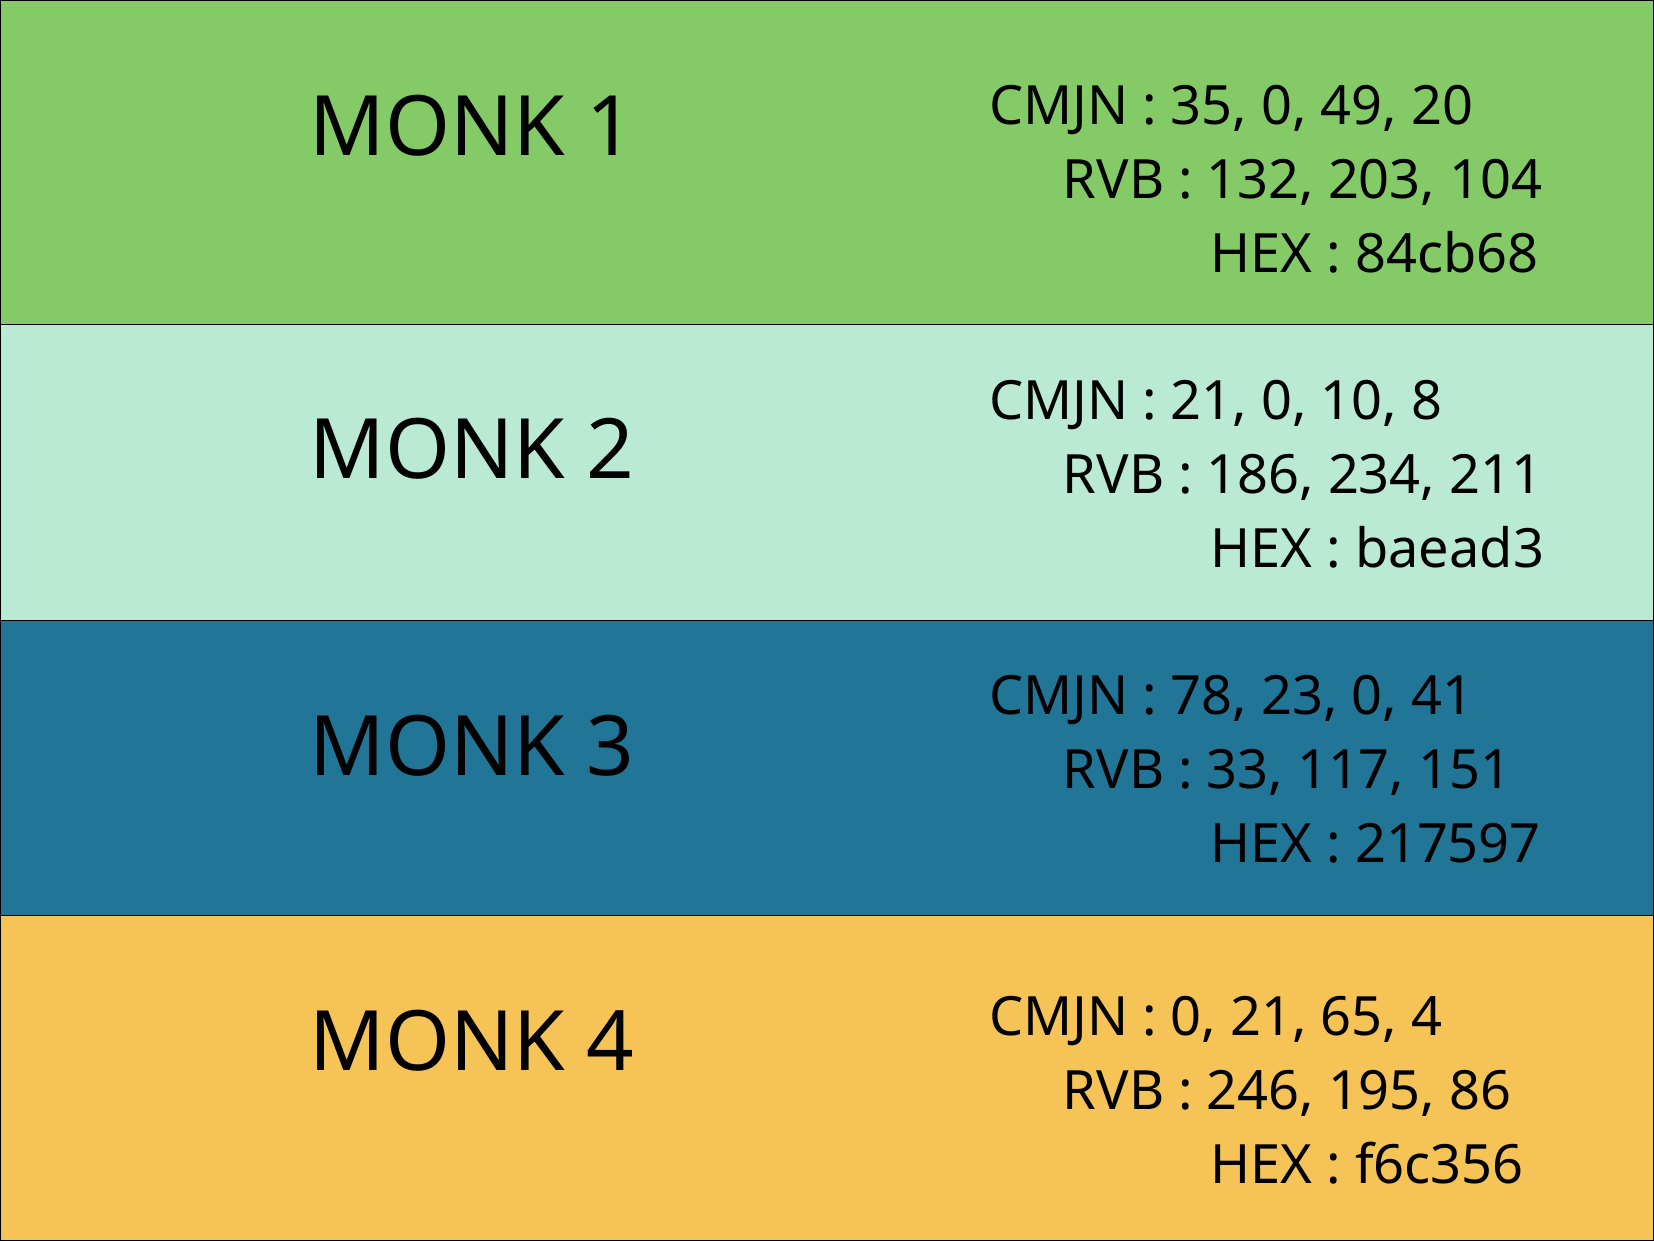

MONK 1
CMJN : 35, 0, 49, 20
	RVB : 132, 203, 104
			HEX : 84cb68
CMJN : 21, 0, 10, 8
	RVB : 186, 234, 211
			HEX : baead3
MONK 2
CMJN : 78, 23, 0, 41
	RVB : 33, 117, 151
			HEX : 217597
MONK 3
CMJN : 0, 21, 65, 4
	RVB : 246, 195, 86
			HEX : f6c356
MONK 4